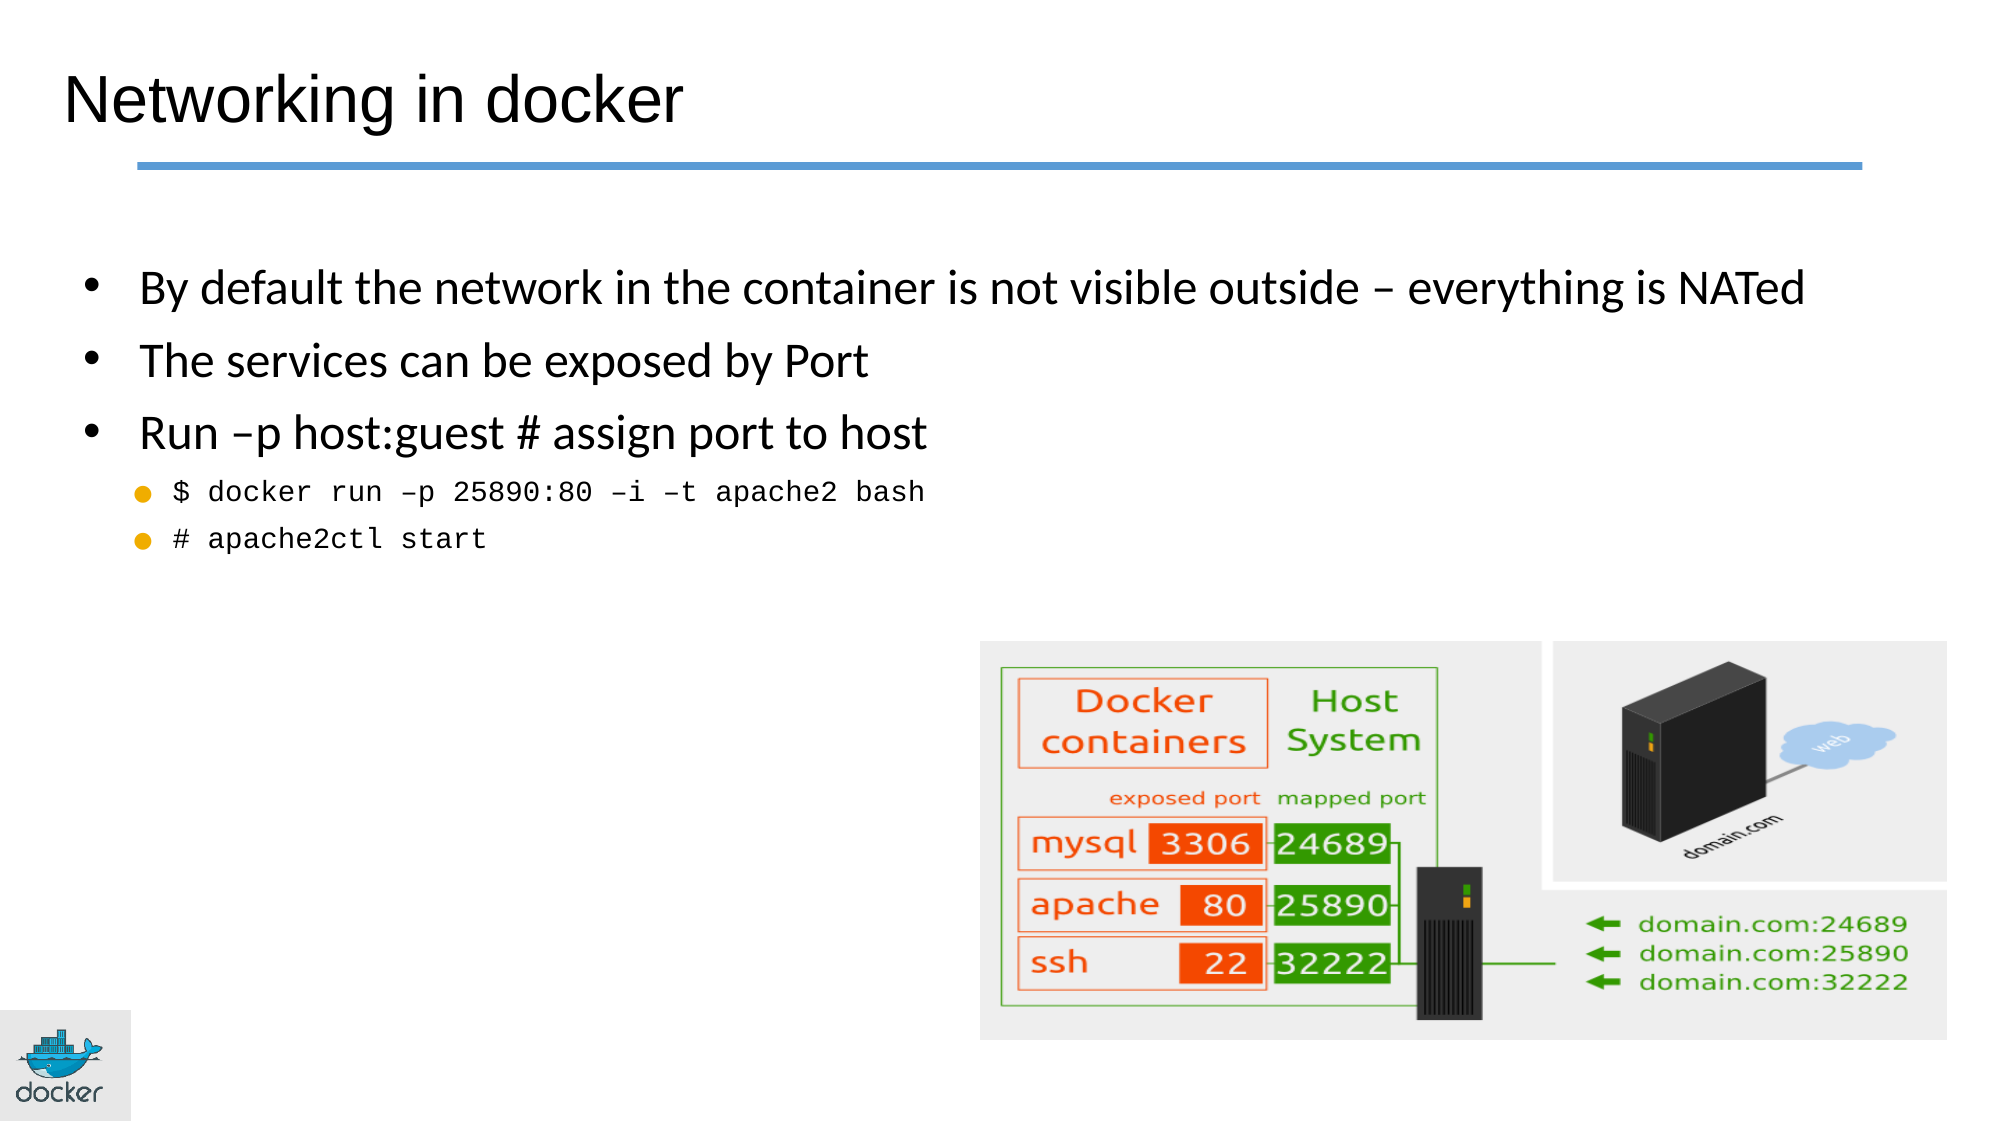

Networking in docker
By default the network in the container is not visible outside – everything is NATed
The services can be exposed by Port
Run –p host:guest # assign port to host
$ docker run –p 25890:80 –i –t apache2 bash
# apache2ctl start